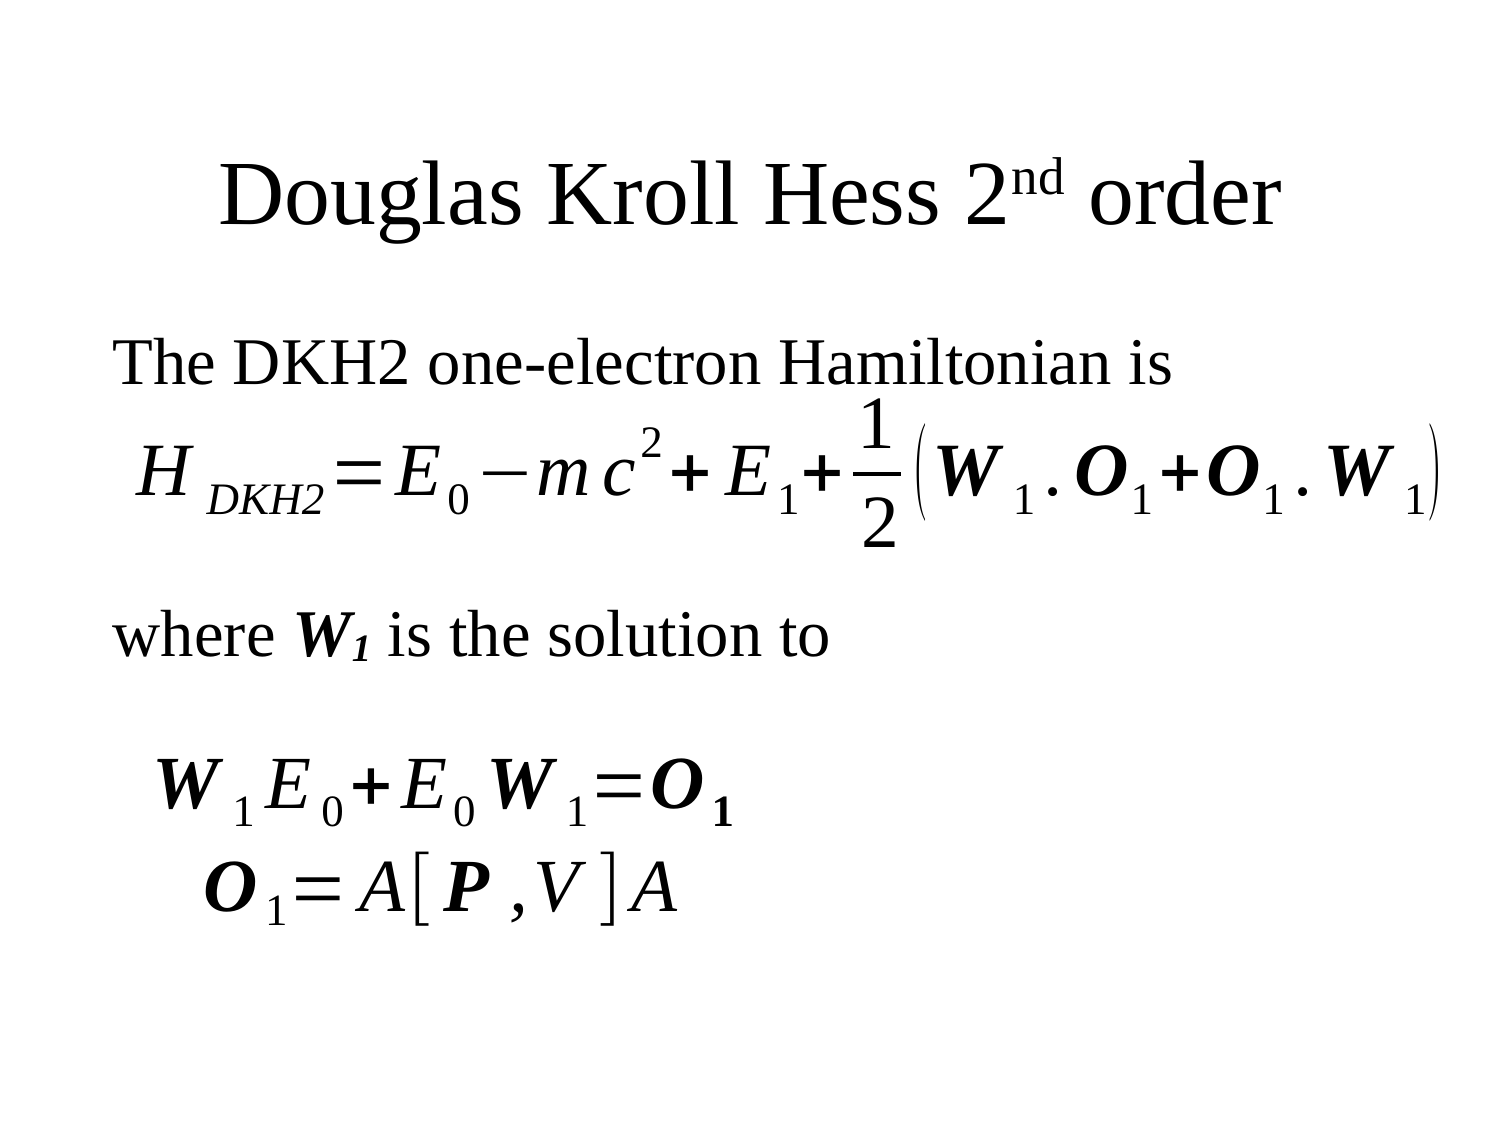

# Douglas Kroll Hess 2nd order
The DKH2 one-electron Hamiltonian is
where W1 is the solution to